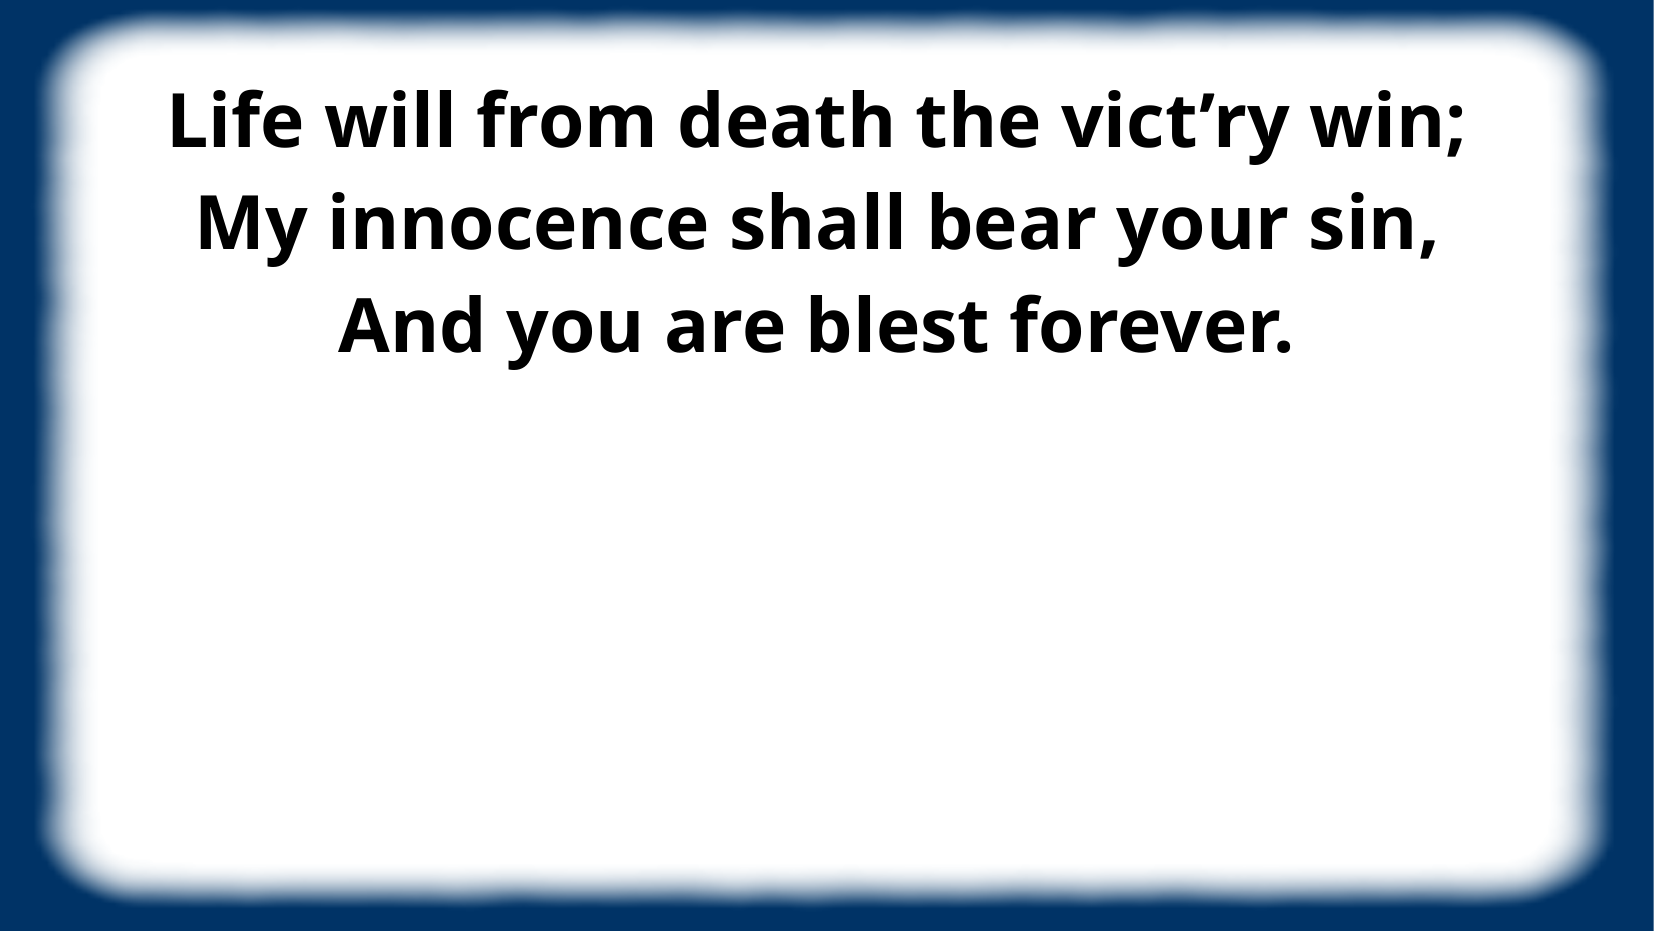

Life will from death the vict’ry win;
My innocence shall bear your sin,
And you are blest forever.